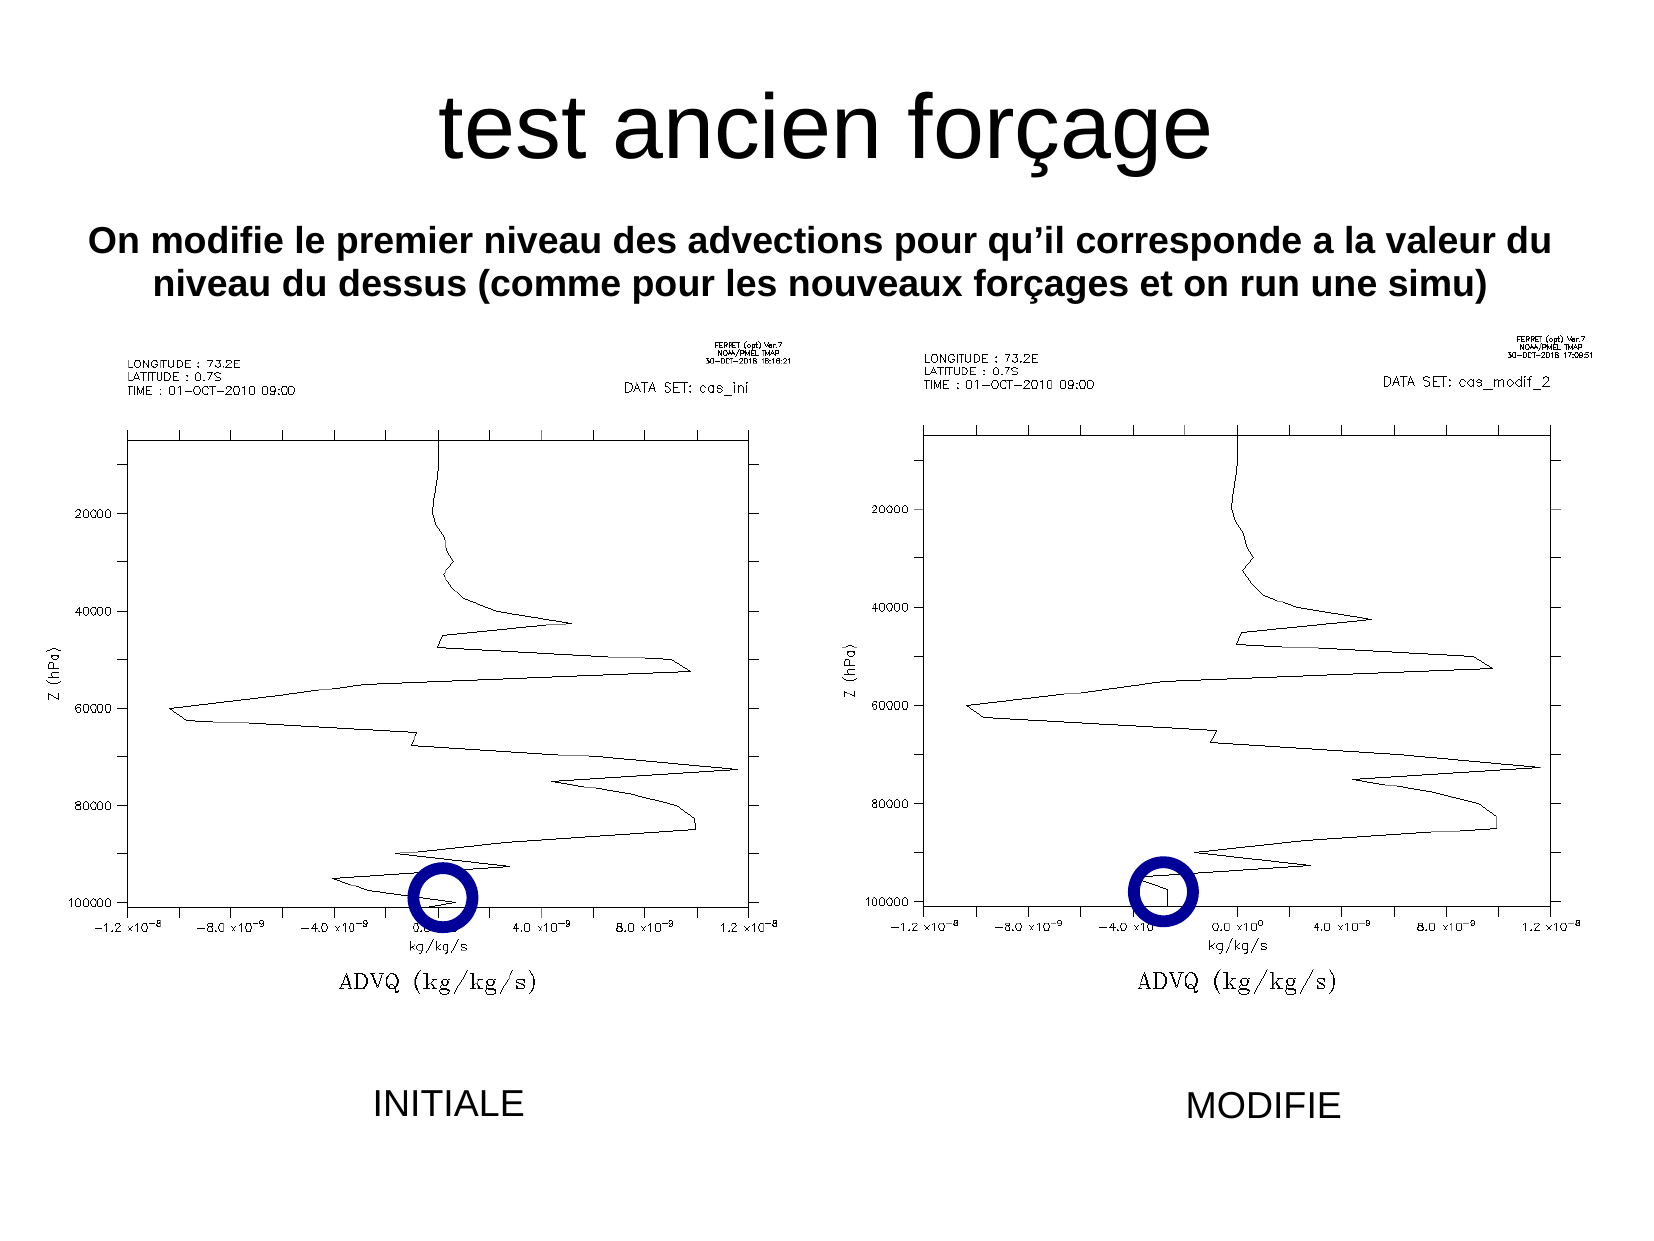

# test ancien forçage
On modifie le premier niveau des advections pour qu’il corresponde a la valeur du niveau du dessus (comme pour les nouveaux forçages et on run une simu)
INITIALE
MODIFIE